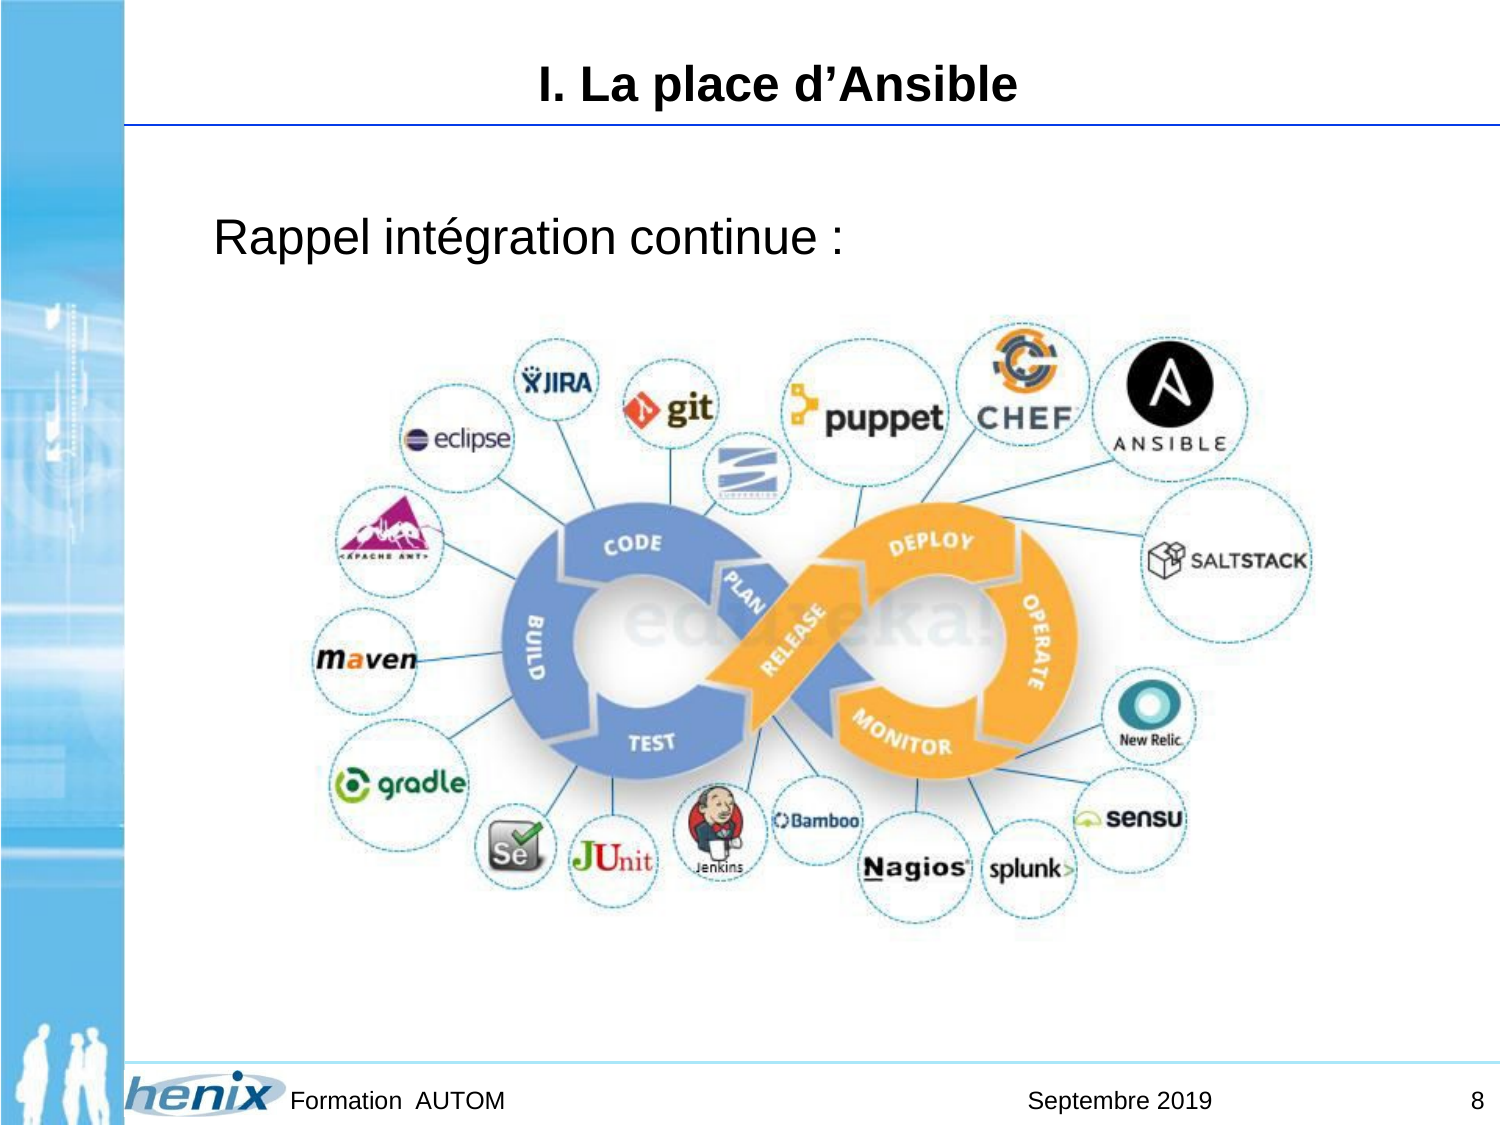

I. La place d’Ansible
Rappel intégration continue :
Formation AUTOM
Septembre 2019